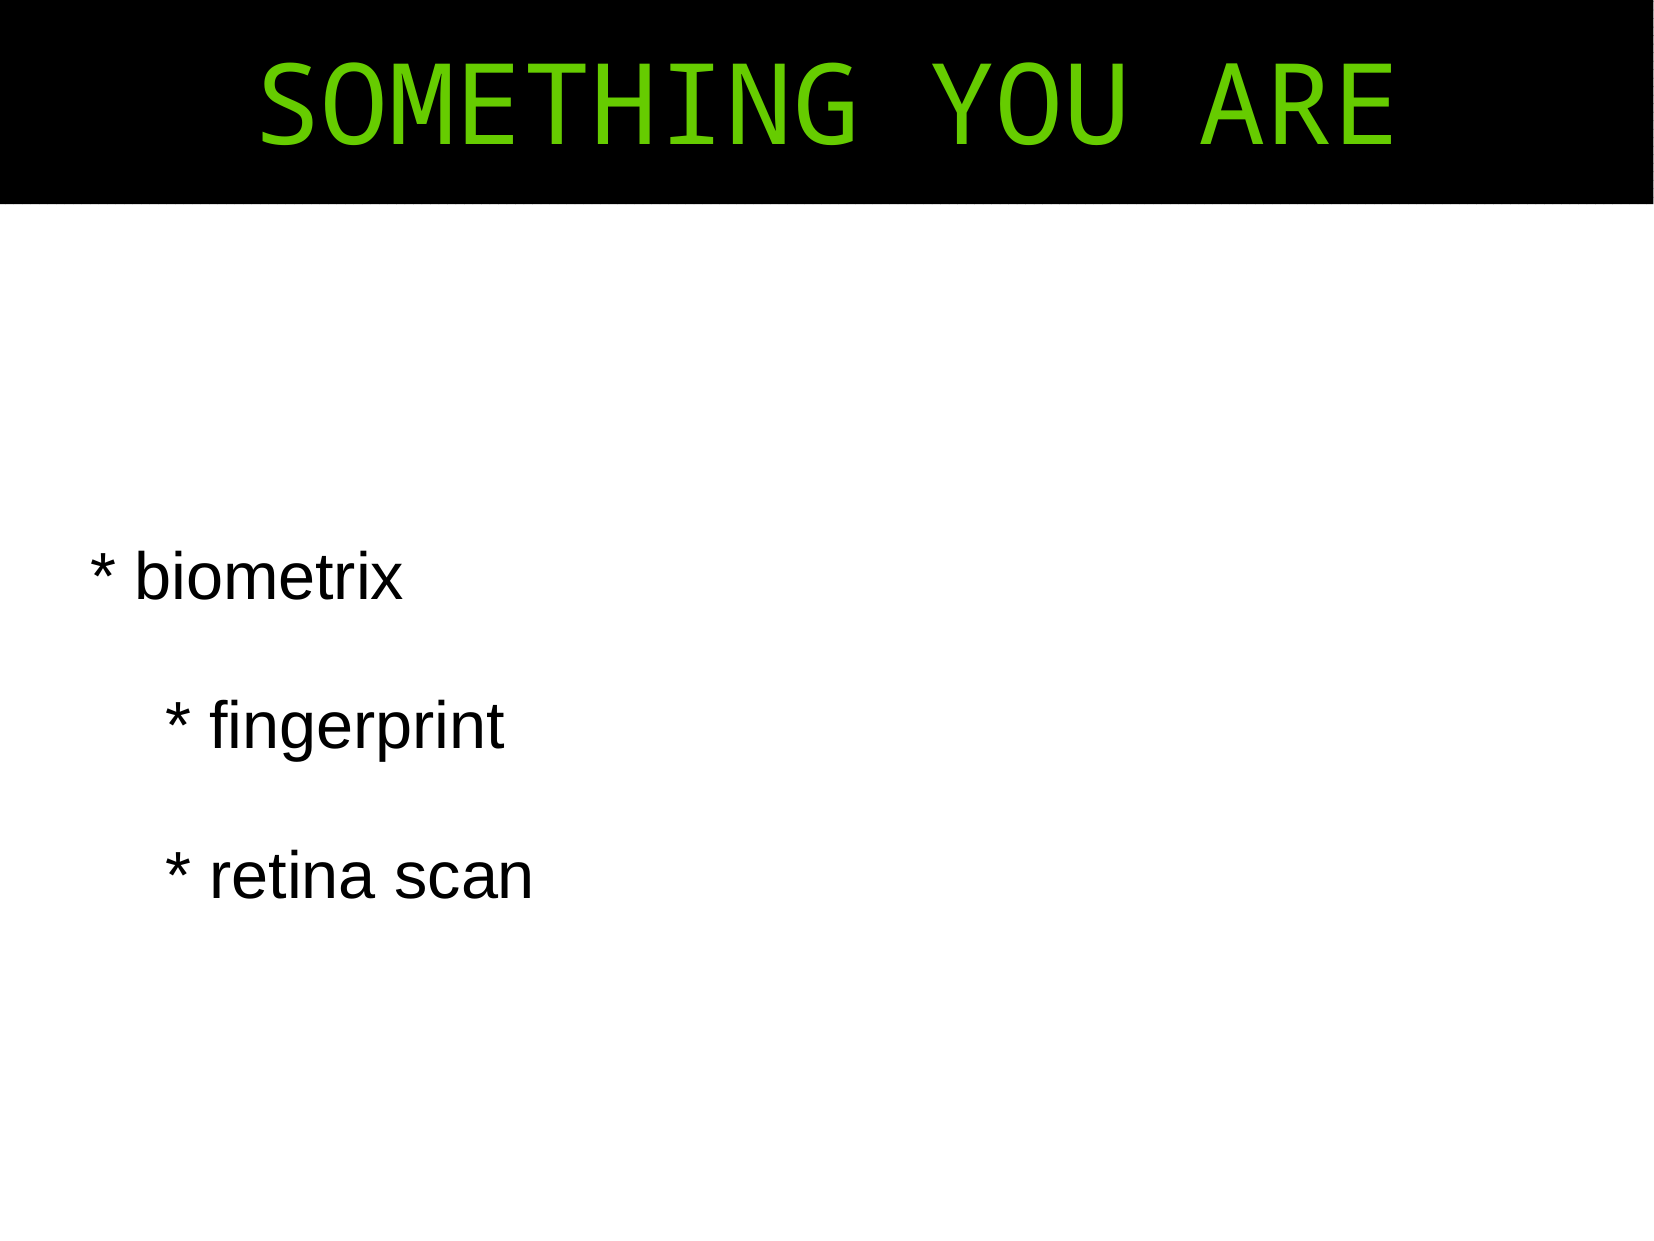

# SOMETHING YOU ARE
* biometrix
	* fingerprint
	* retina scan